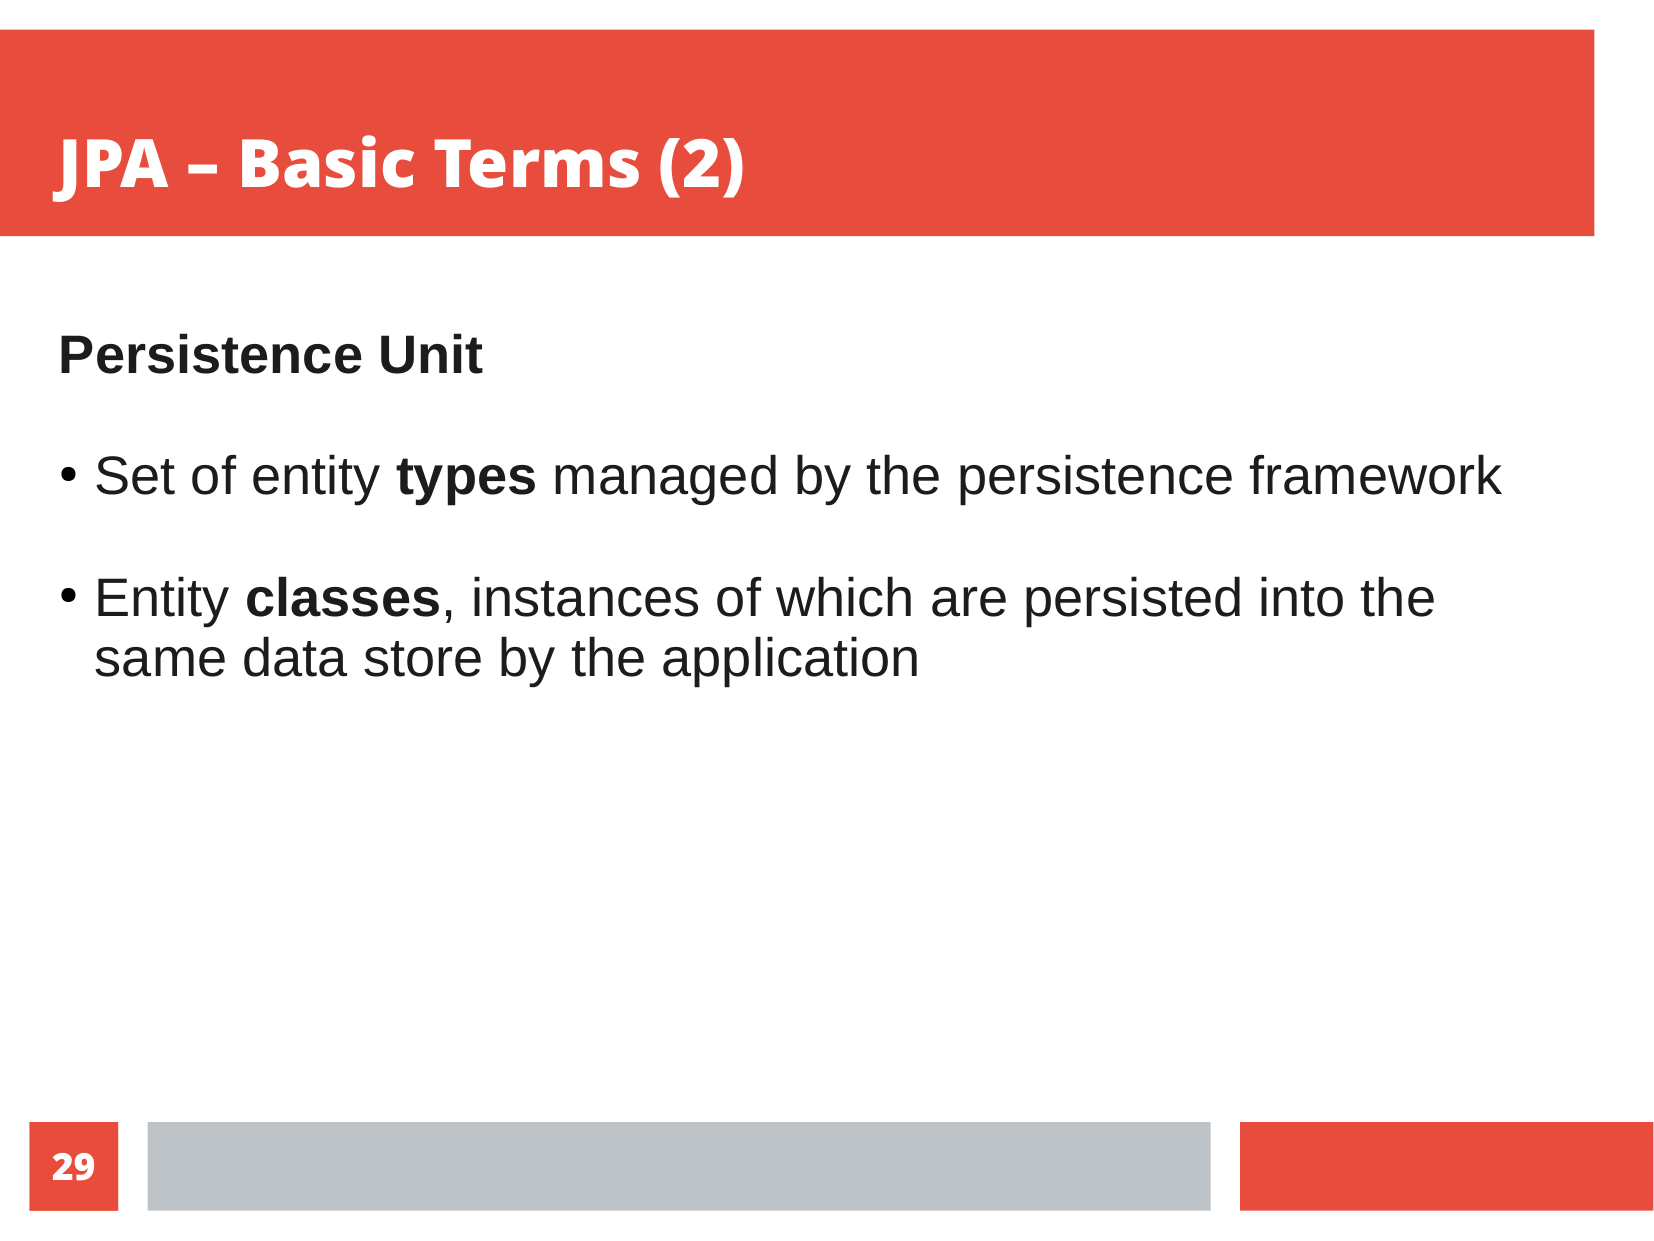

# JPA – Basic Terms (2)
Persistence Unit
Set of entity types managed by the persistence framework
Entity classes, instances of which are persisted into the same data store by the application
29